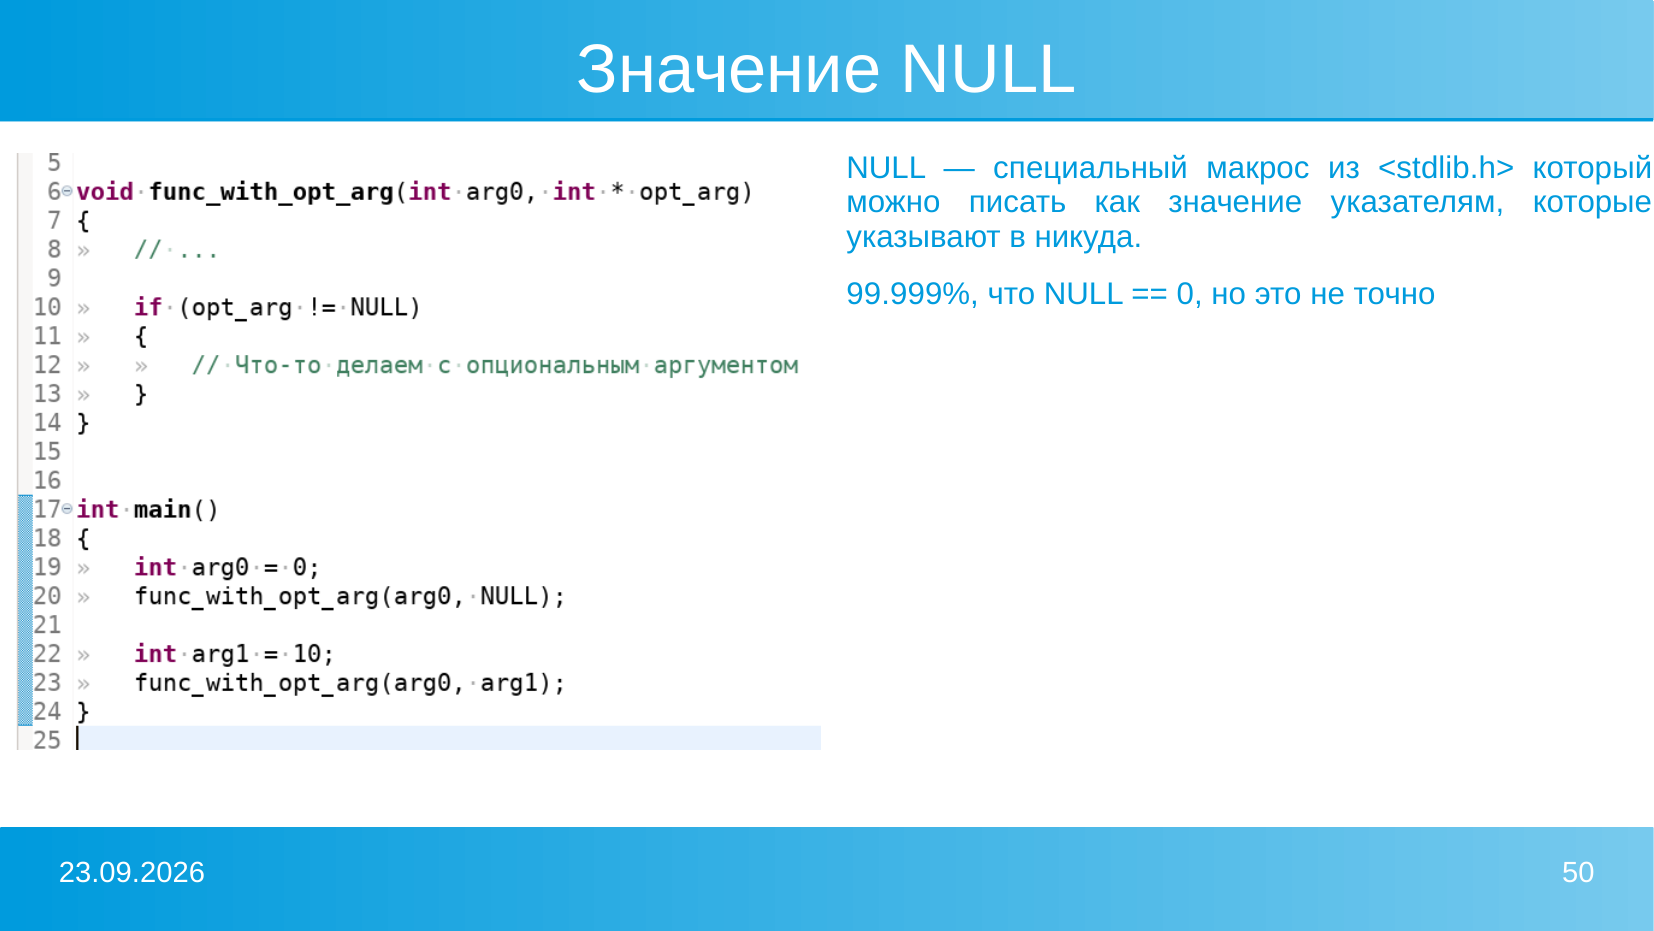

# Значение NULL
NULL — специальный макрос из <stdlib.h> который можно писать как значение указателям, которые указывают в никуда.
99.999%, что NULL == 0, но это не точно
50